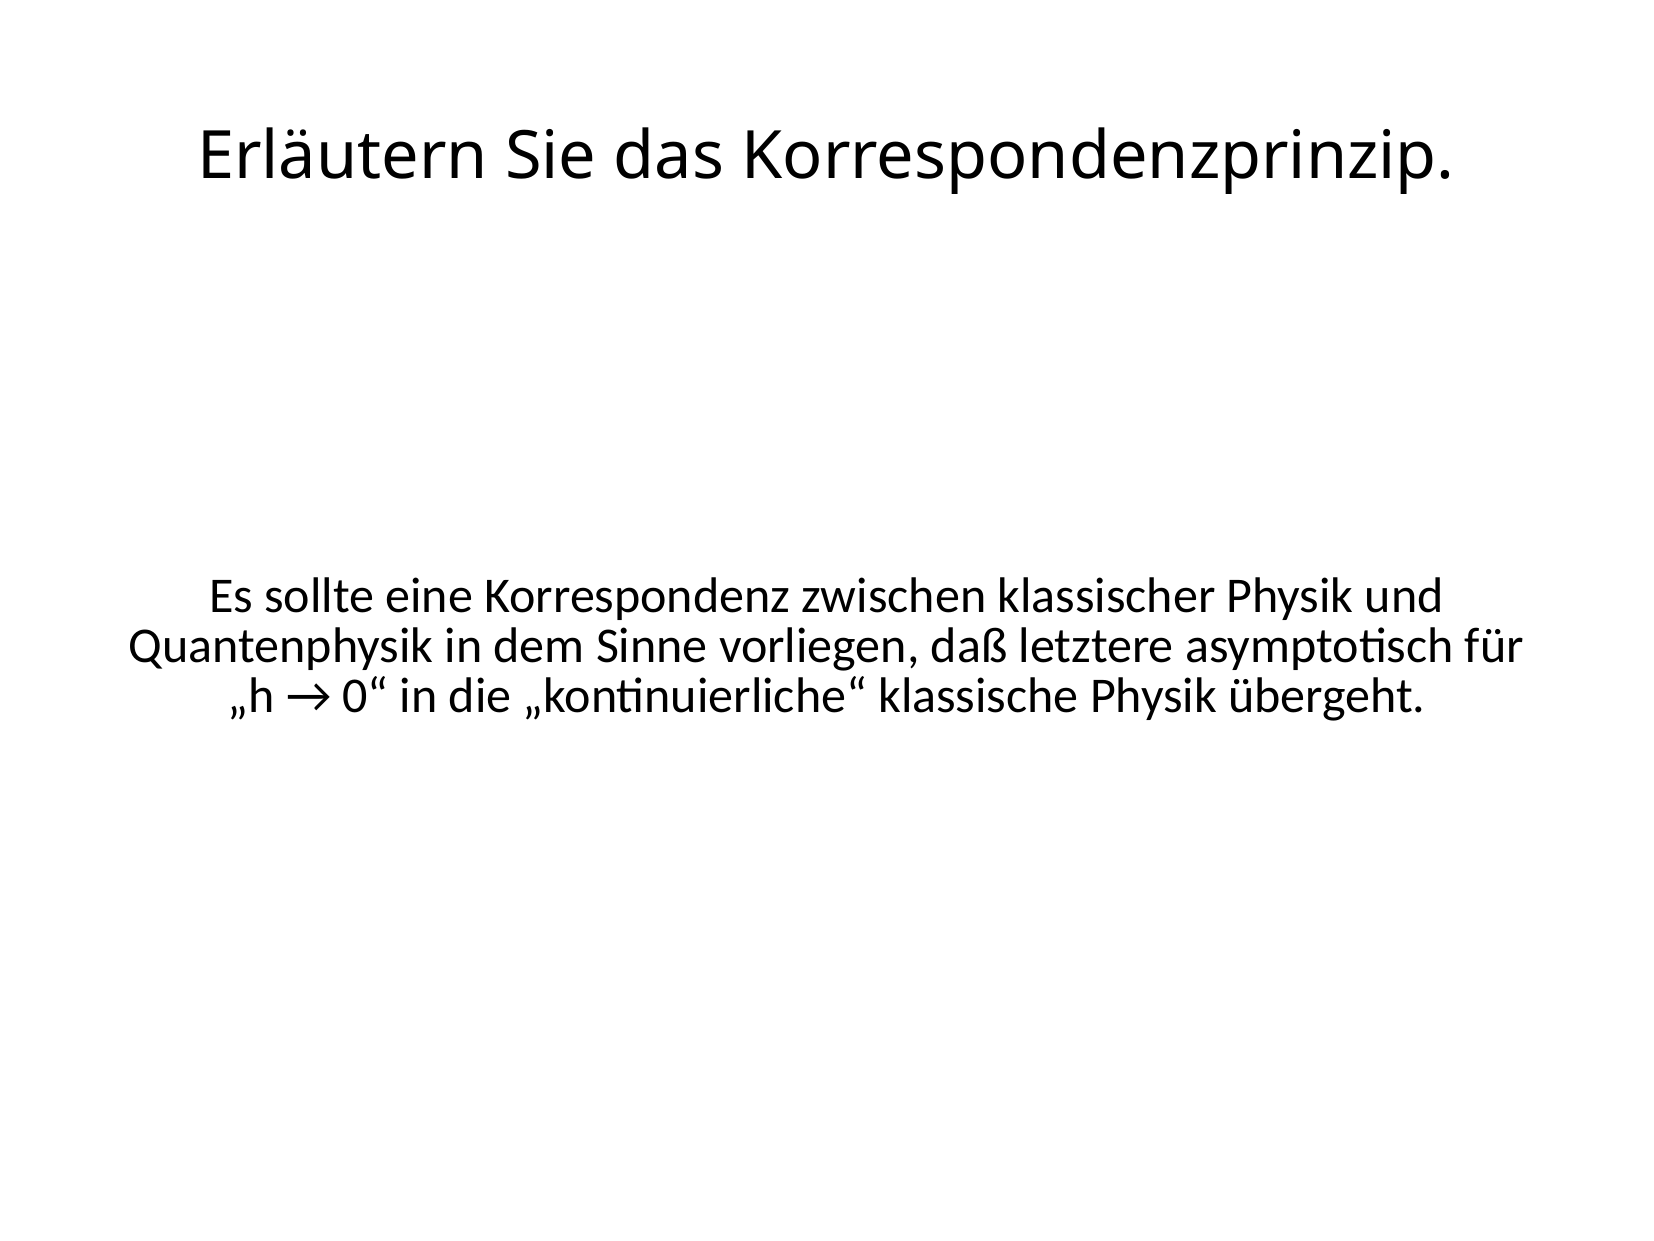

# Erläutern Sie das Korrespondenzprinzip.
Es sollte eine Korrespondenz zwischen klassischer Physik und Quantenphysik in dem Sinne vorliegen, daß letztere asymptotisch für „h → 0“ in die „kontinuierliche“ klassische Physik übergeht.